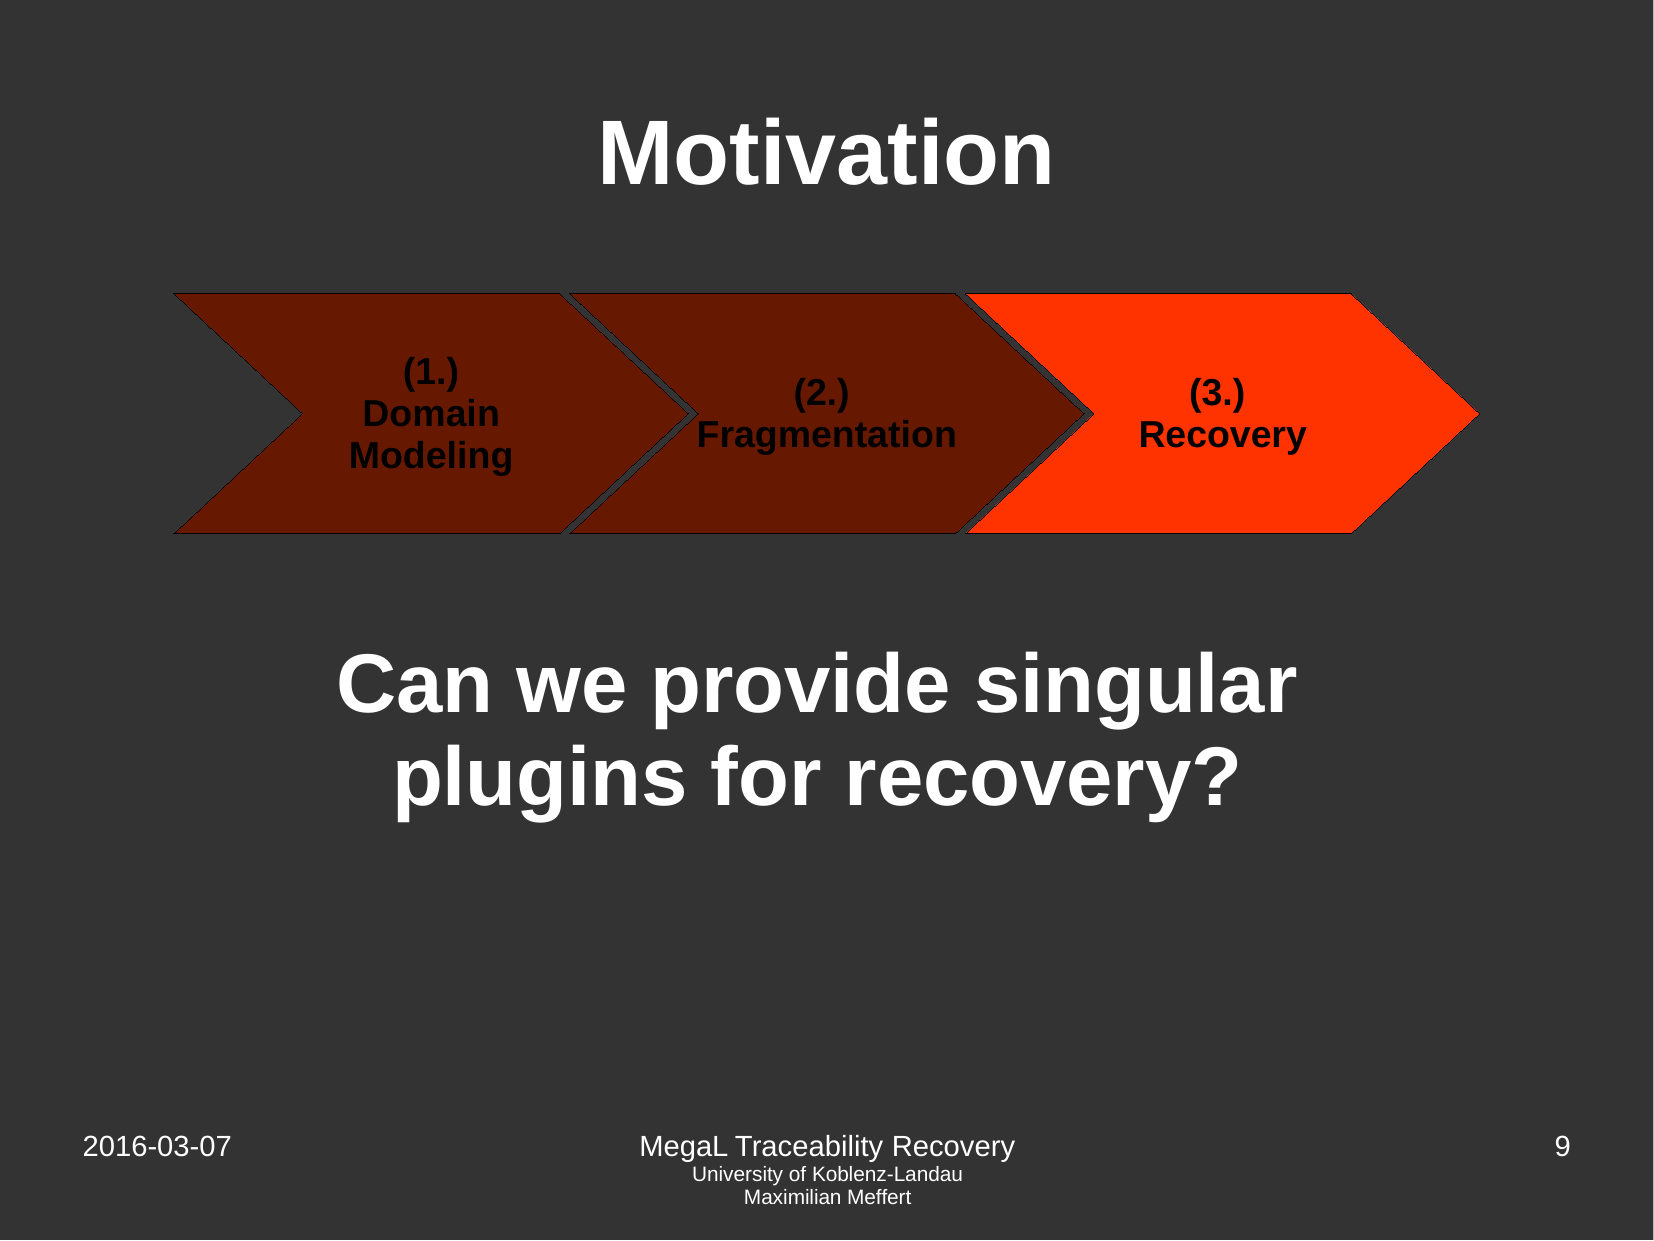

# Motivation
(1.)
Domain
Modeling
(2.)
Fragmentation
(3.)
Recovery
Can we provide singular plugins for recovery?
2016-03-07
MegaL Traceability Recovery
9